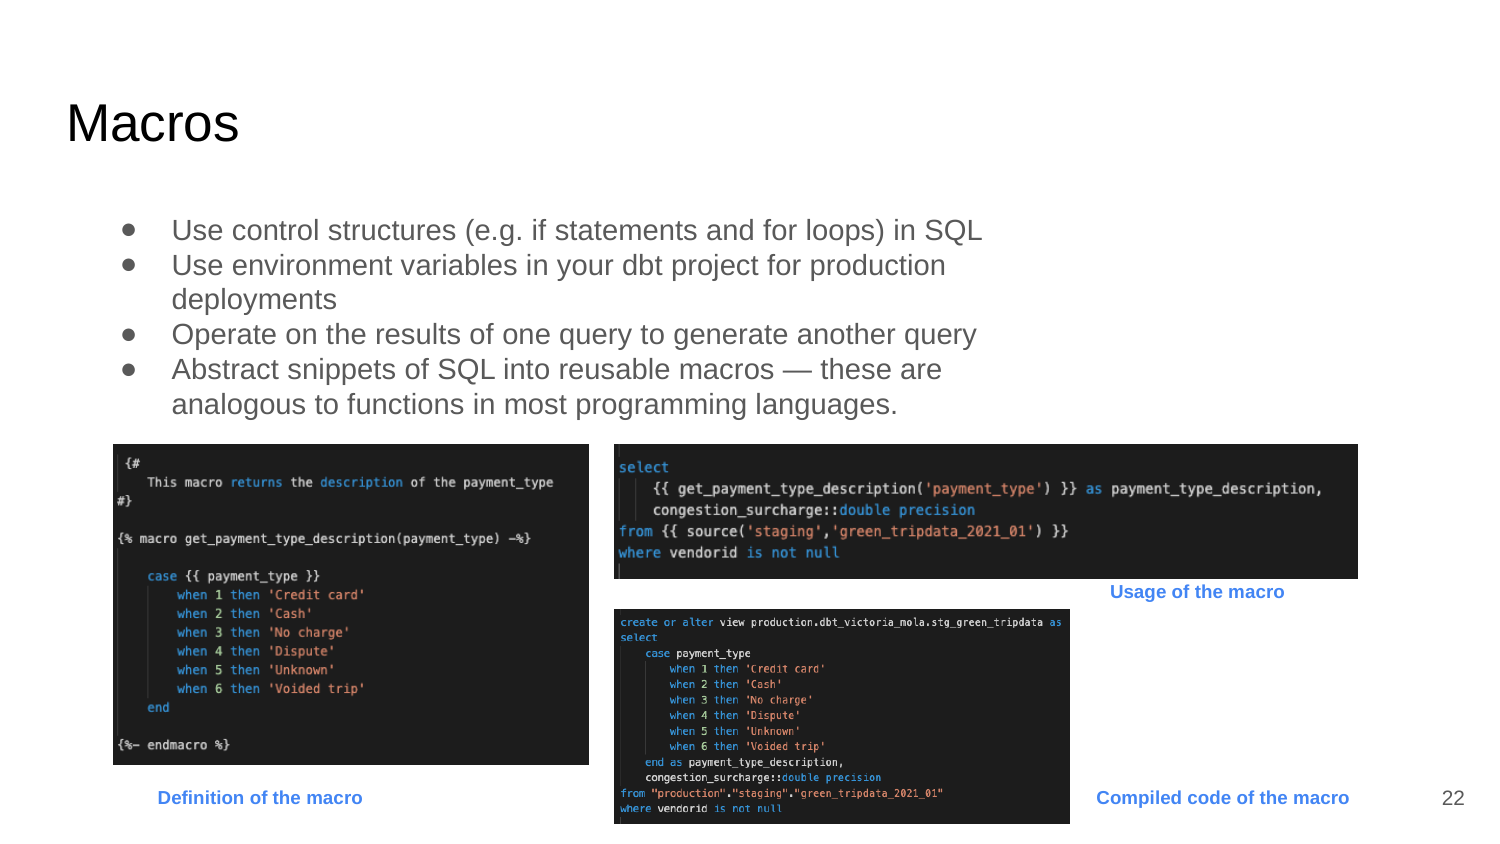

# Macros
Use control structures (e.g. if statements and for loops) in SQL
Use environment variables in your dbt project for production deployments
Operate on the results of one query to generate another query
Abstract snippets of SQL into reusable macros — these are analogous to functions in most programming languages.
Usage of the macro
Definition of the macro
Compiled code of the macro